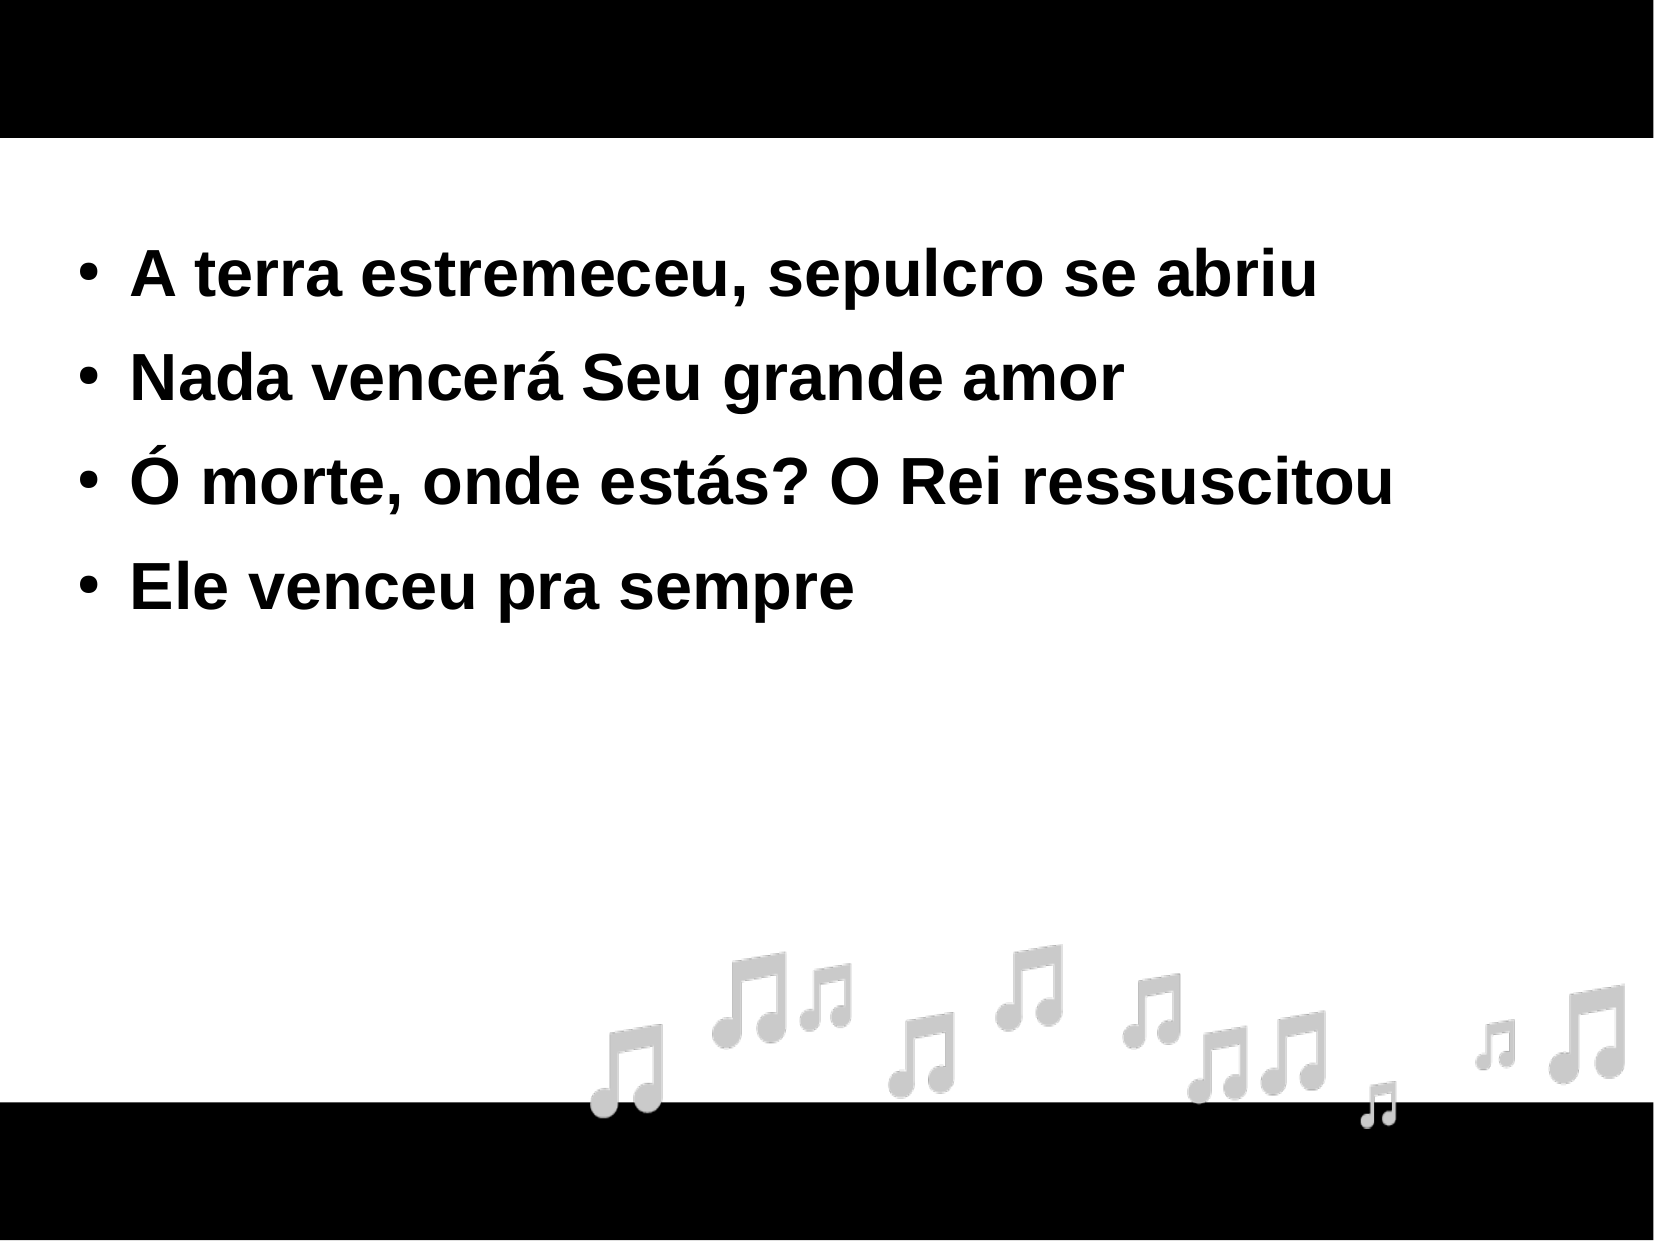

# A terra estremeceu, sepulcro se abriu
Nada vencerá Seu grande amor
Ó morte, onde estás? O Rei ressuscitou
Ele venceu pra sempre